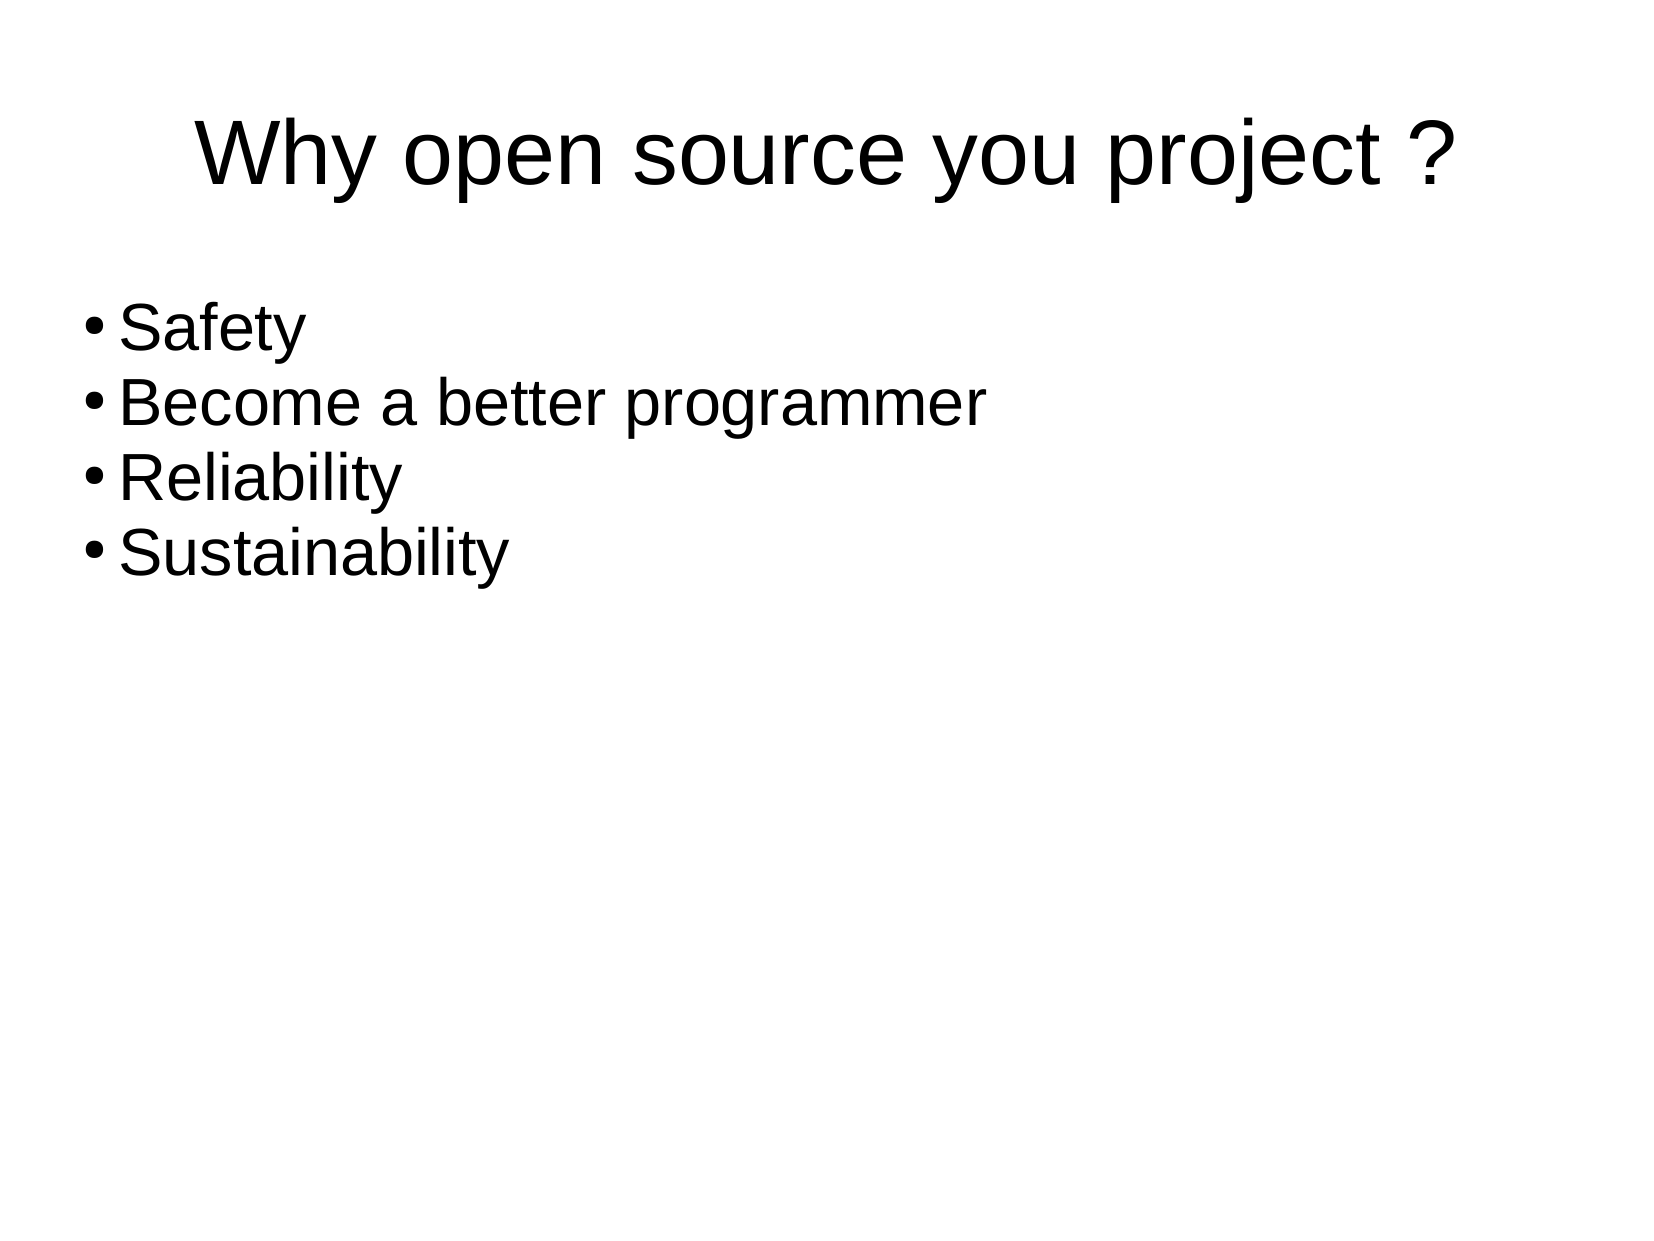

# Why open source you project ?
Safety
Become a better programmer
Reliability
Sustainability